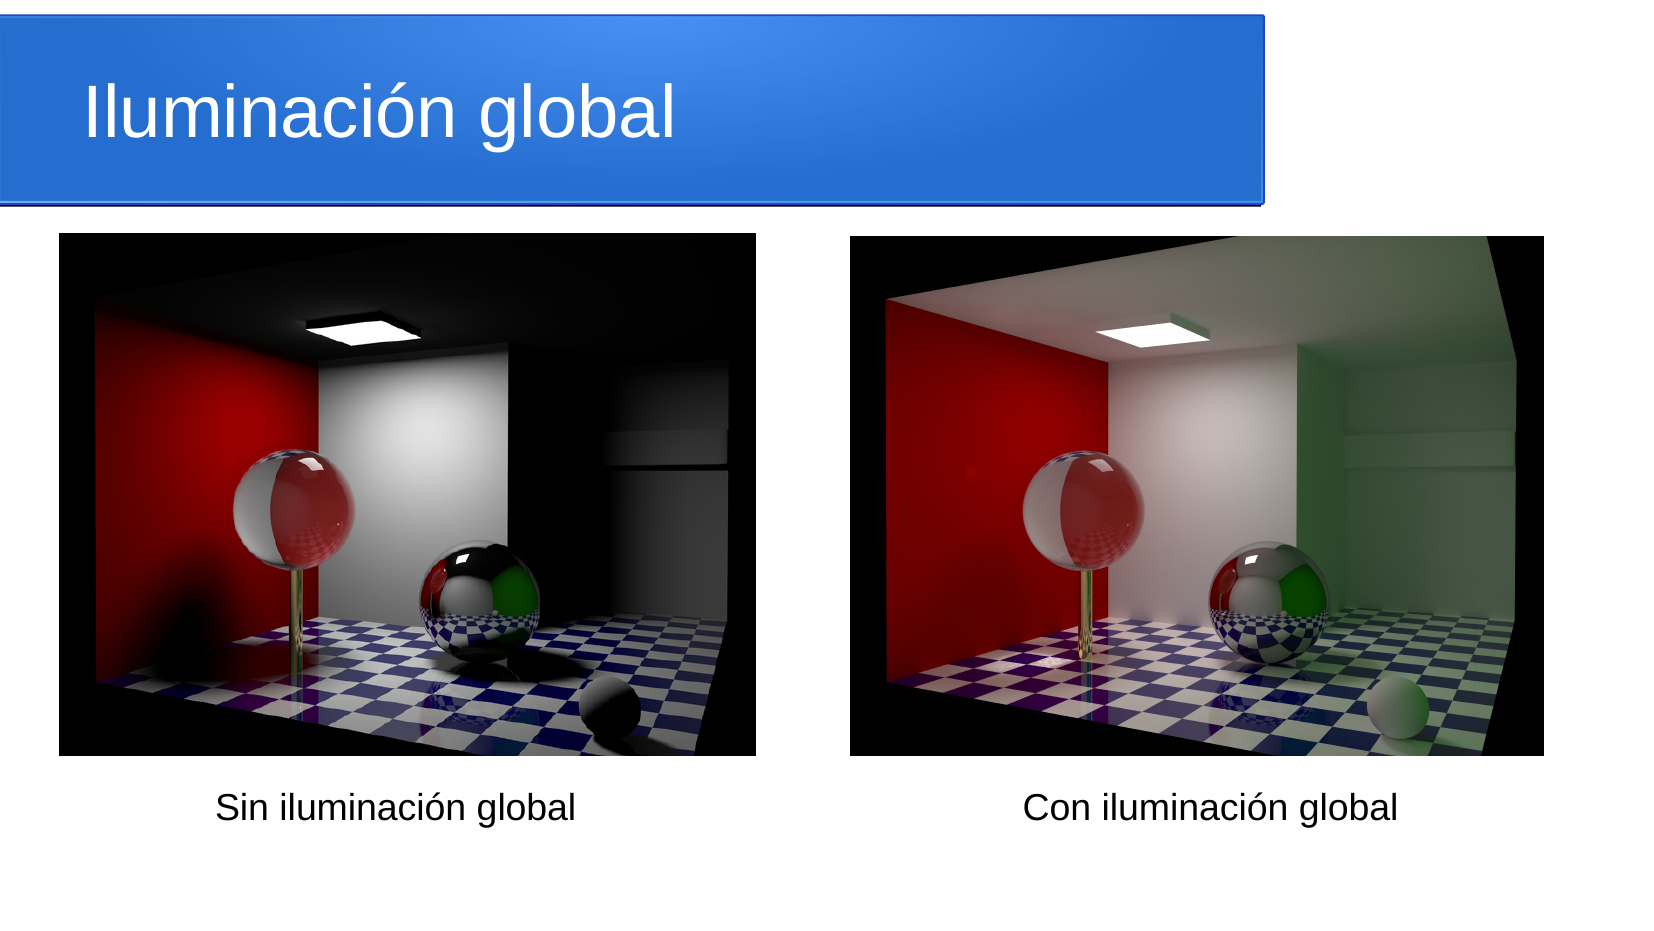

# Iluminación global
Sin iluminación global
Con iluminación global